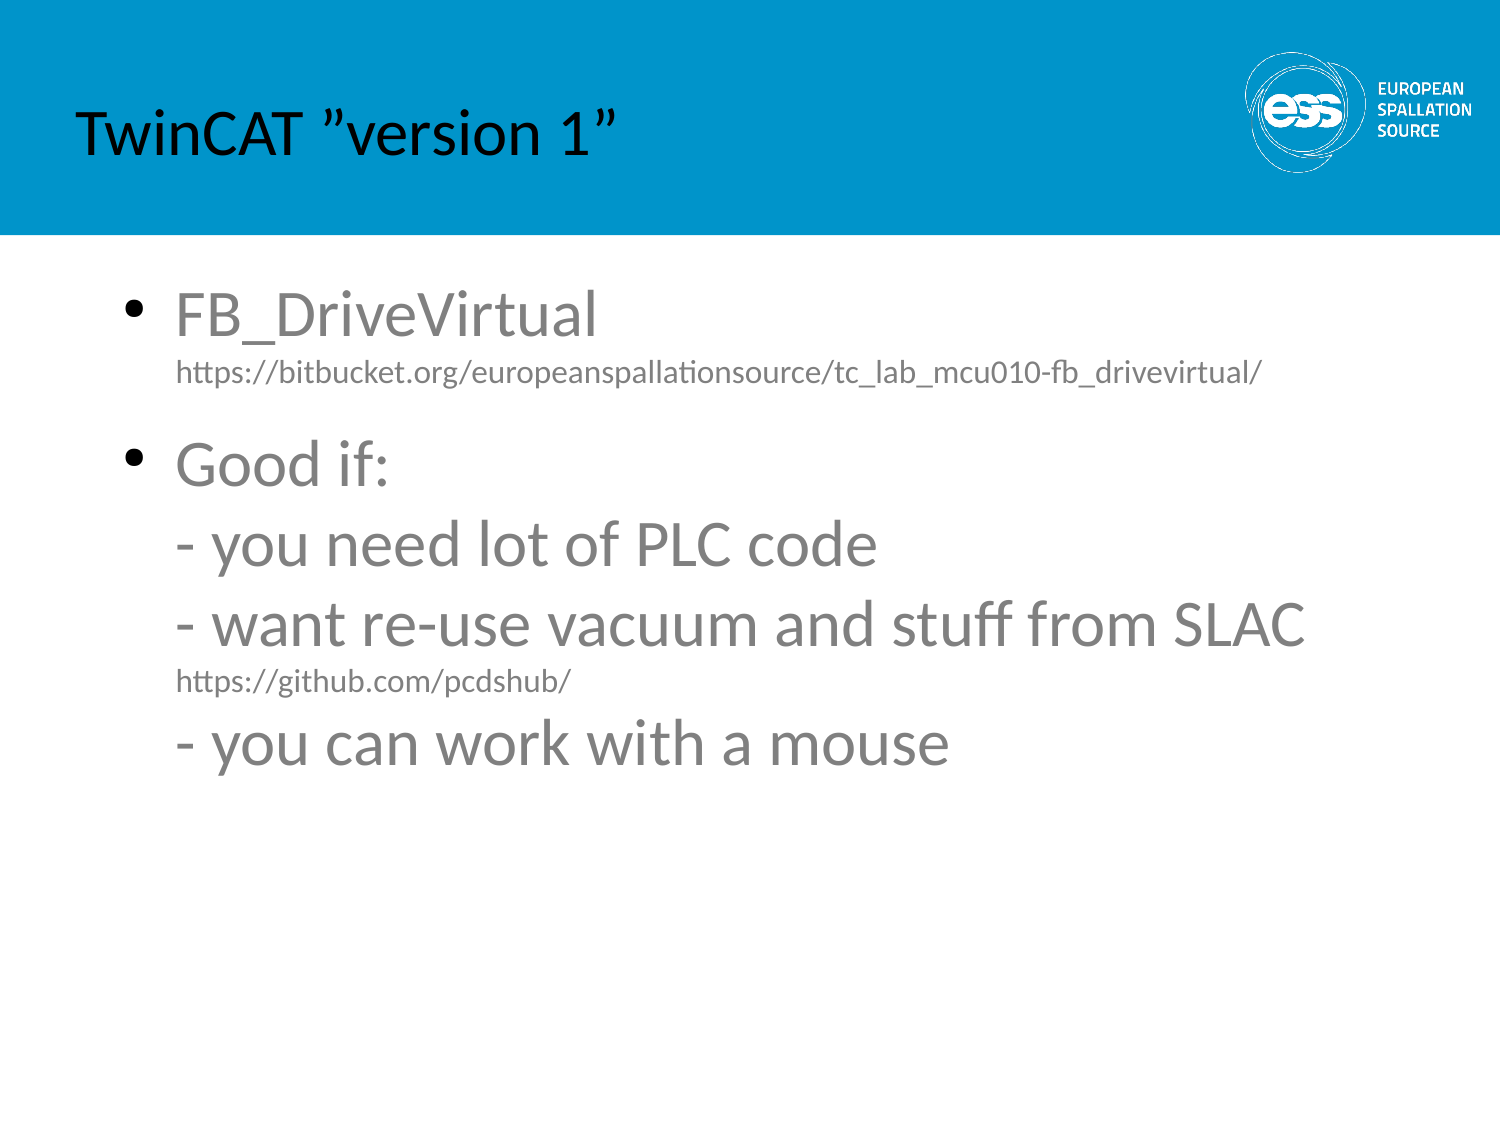

# TwinCAT ”version 1”
FB_DriveVirtual
https://bitbucket.org/europeanspallationsource/tc_lab_mcu010-fb_drivevirtual/
Good if:
- you need lot of PLC code
- want re-use vacuum and stuff from SLAC
https://github.com/pcdshub/
- you can work with a mouse